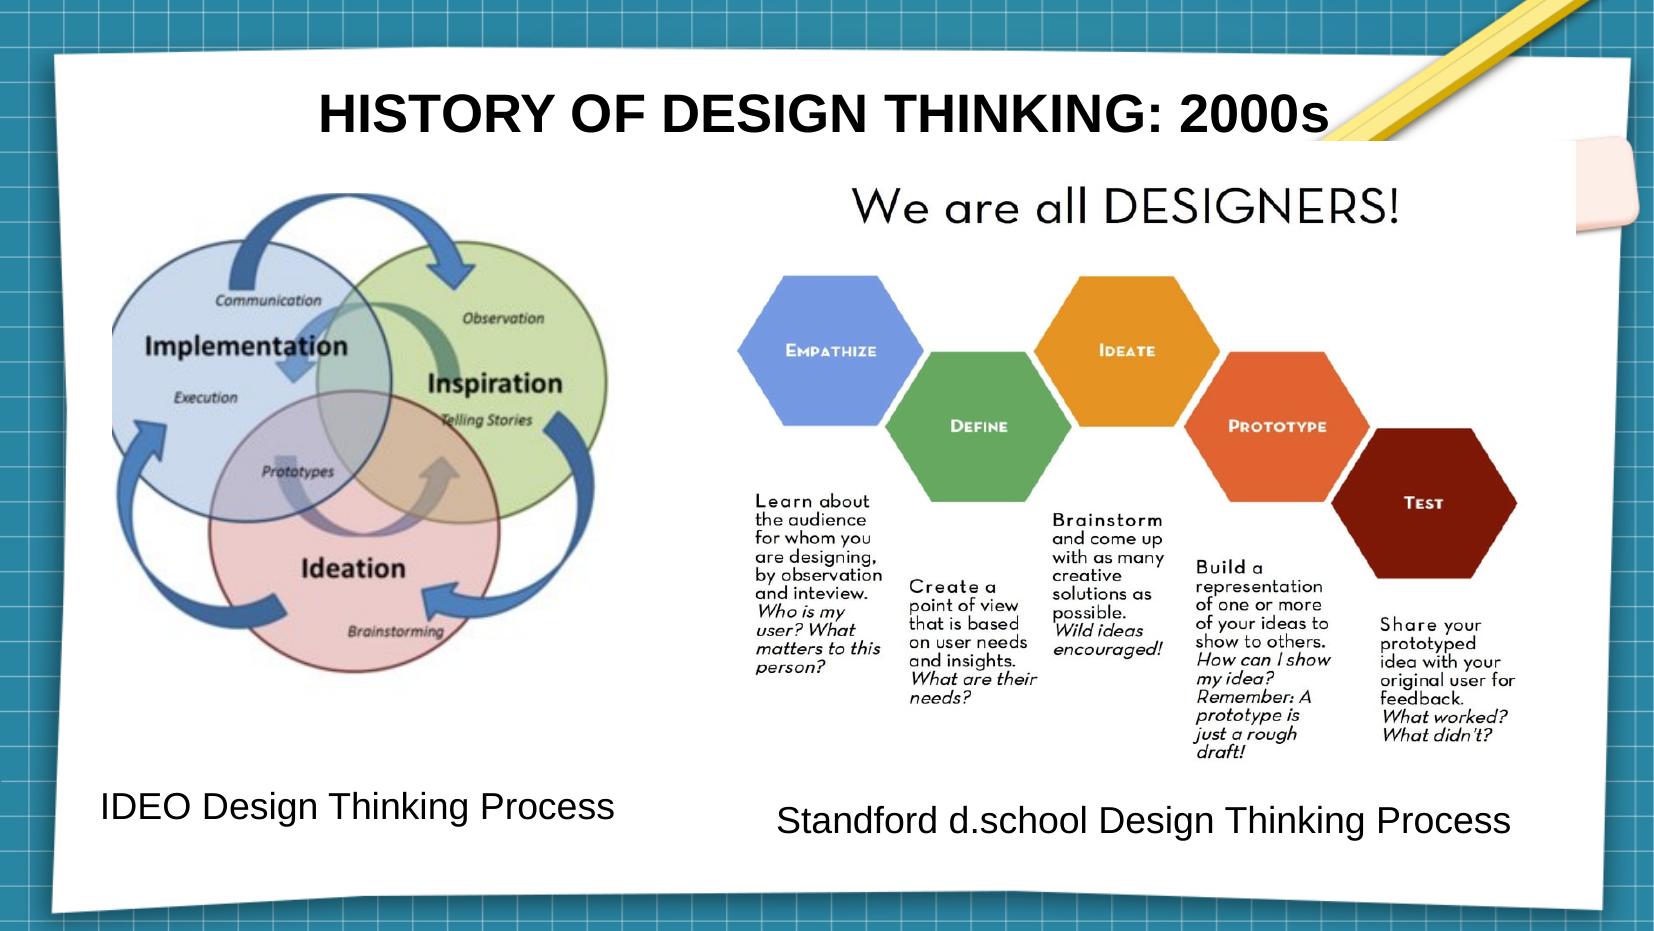

# HISTORY OF DESIGN THINKING: 2000s
IDEO Design Thinking Process
Standford d.school Design Thinking Process